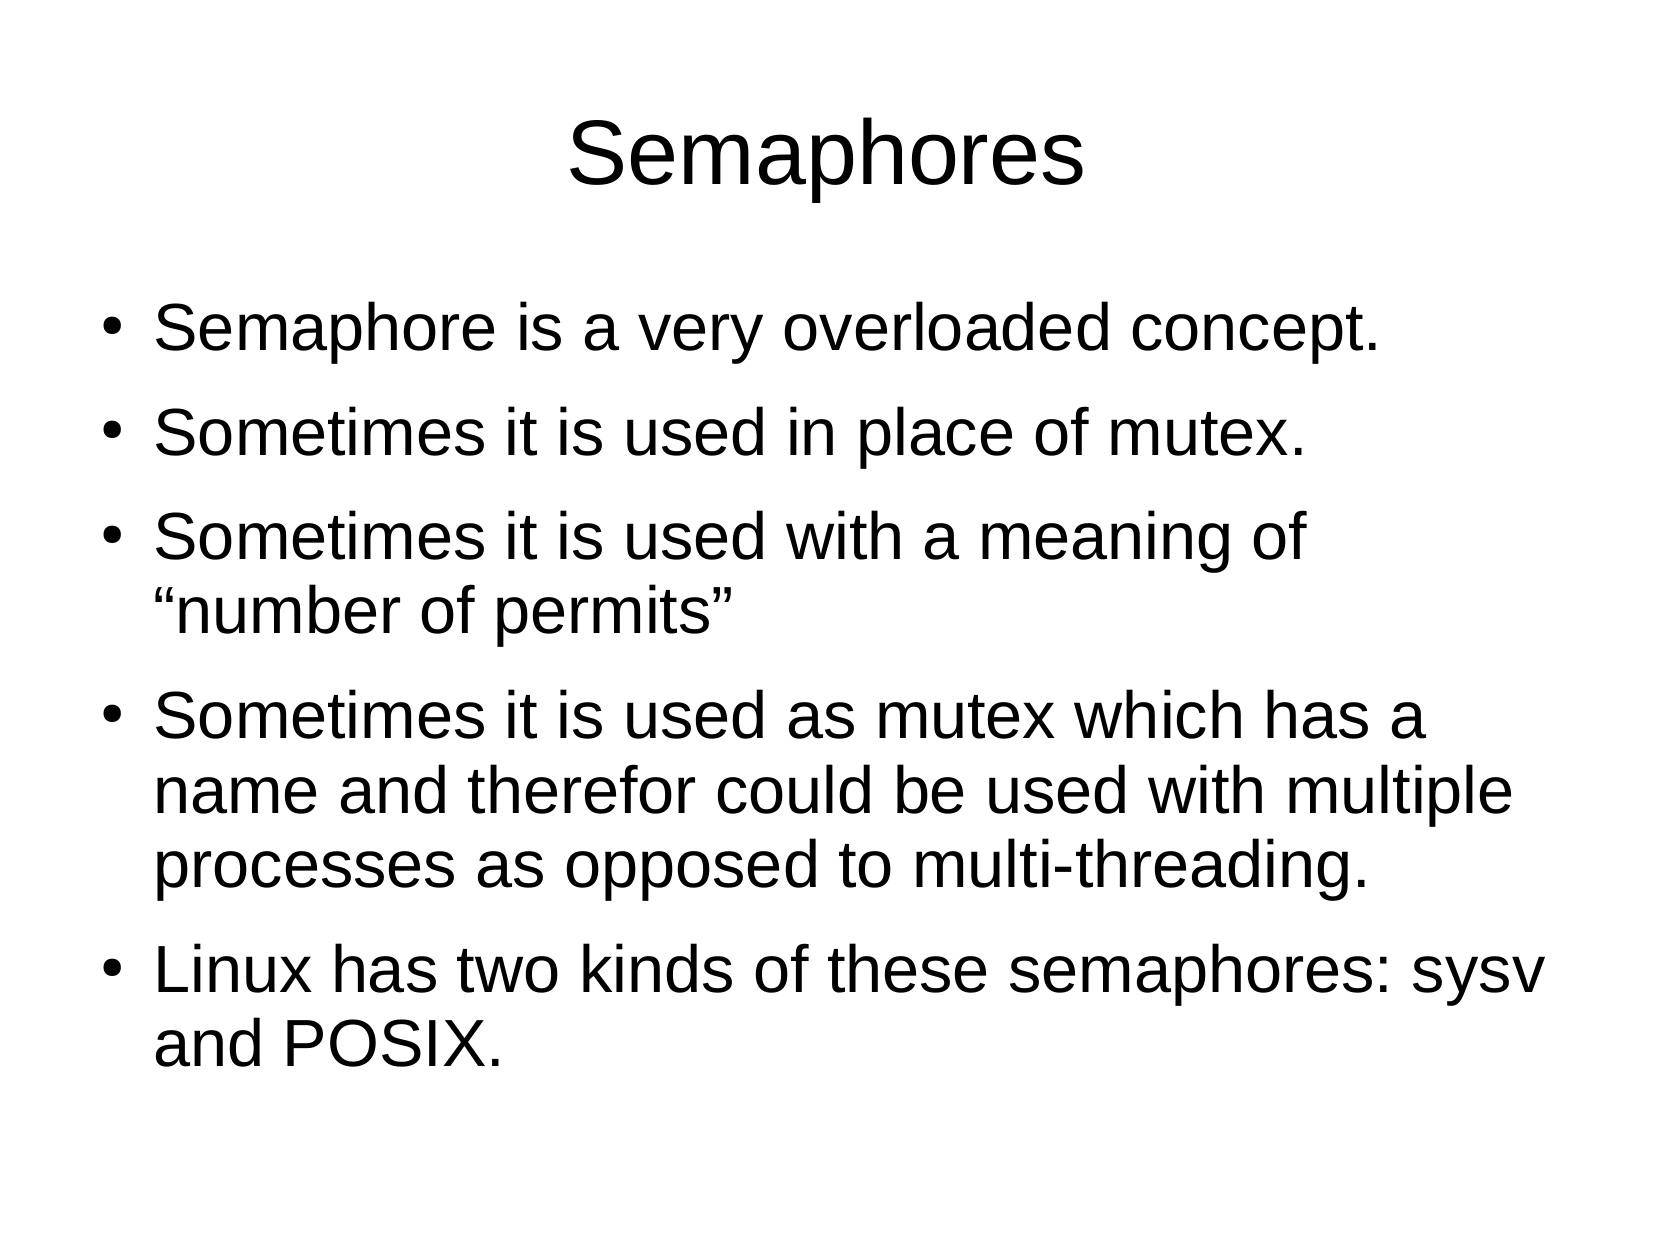

# Semaphores
Semaphore is a very overloaded concept.
Sometimes it is used in place of mutex.
Sometimes it is used with a meaning of “number of permits”
Sometimes it is used as mutex which has a name and therefor could be used with multiple processes as opposed to multi-threading.
Linux has two kinds of these semaphores: sysv and POSIX.